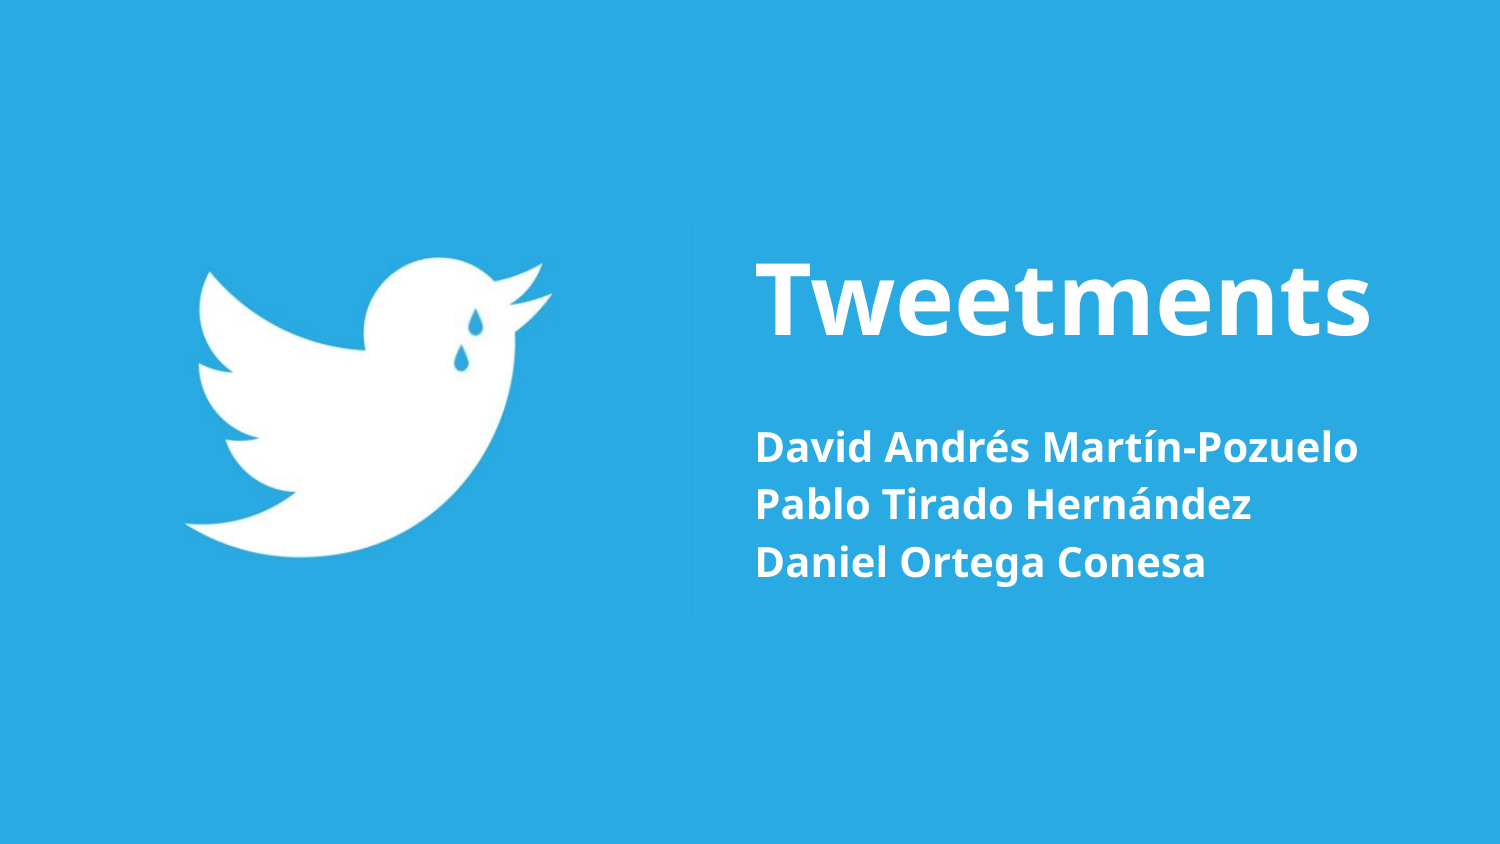

Tweetments
David Andrés Martín-Pozuelo
Pablo Tirado Hernández
Daniel Ortega Conesa